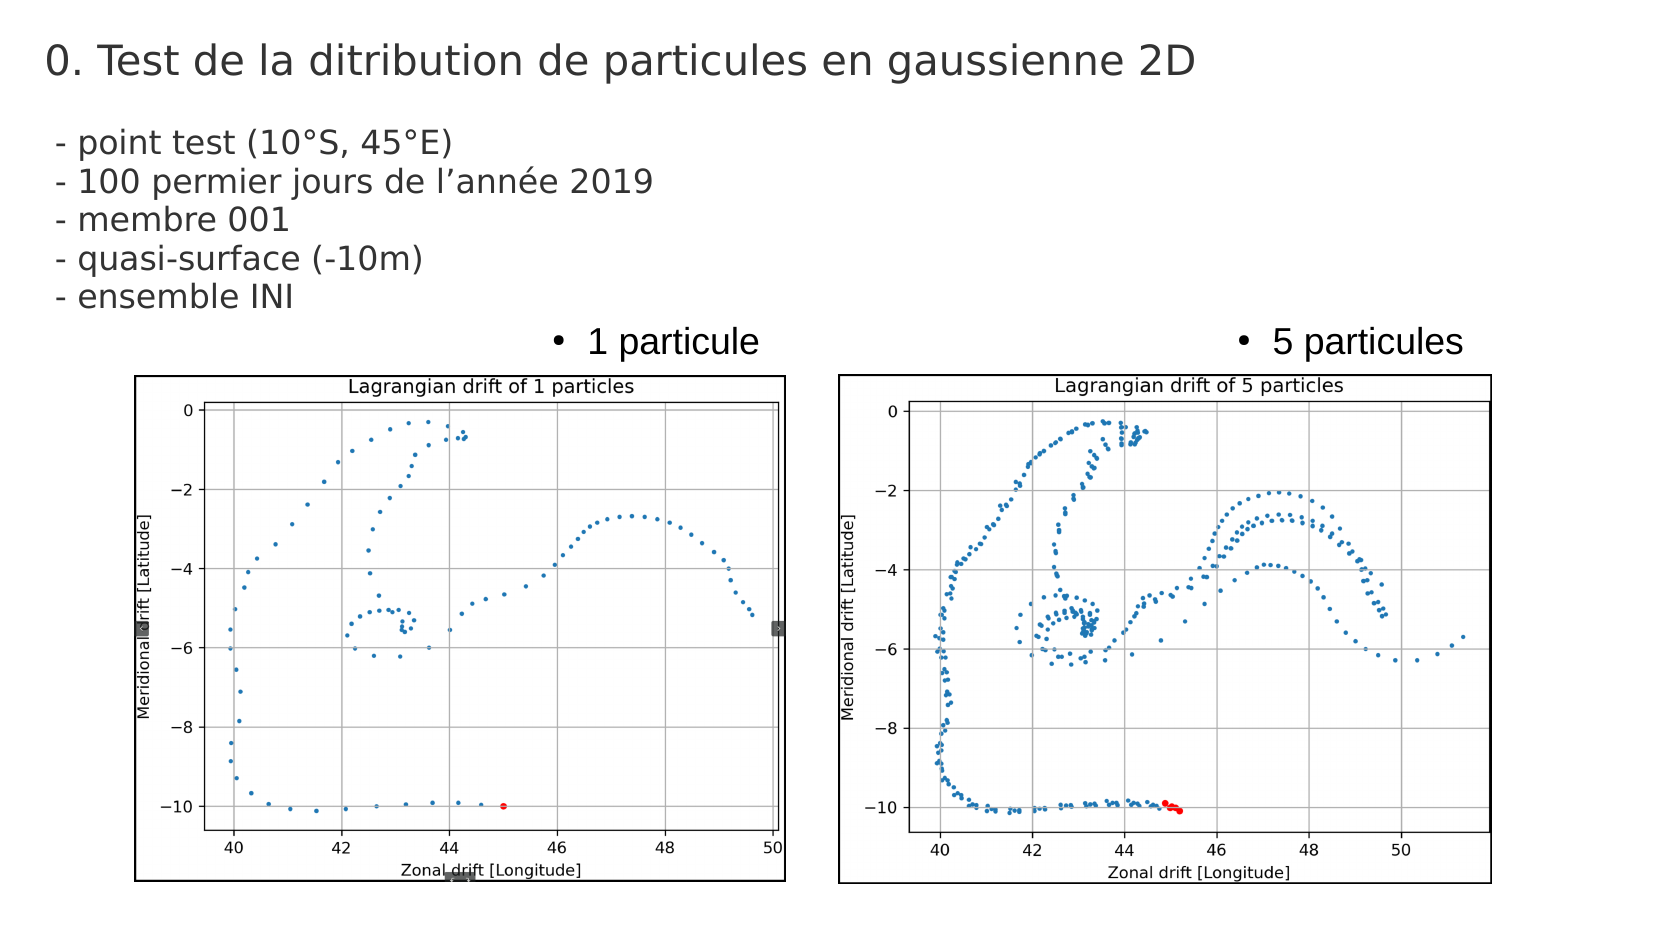

0. Test de la ditribution de particules en gaussienne 2D
 - point test (10°S, 45°E)
 - 100 permier jours de l’année 2019
 - membre 001
 - quasi-surface (-10m)
 - ensemble INI
1 particule
5 particules